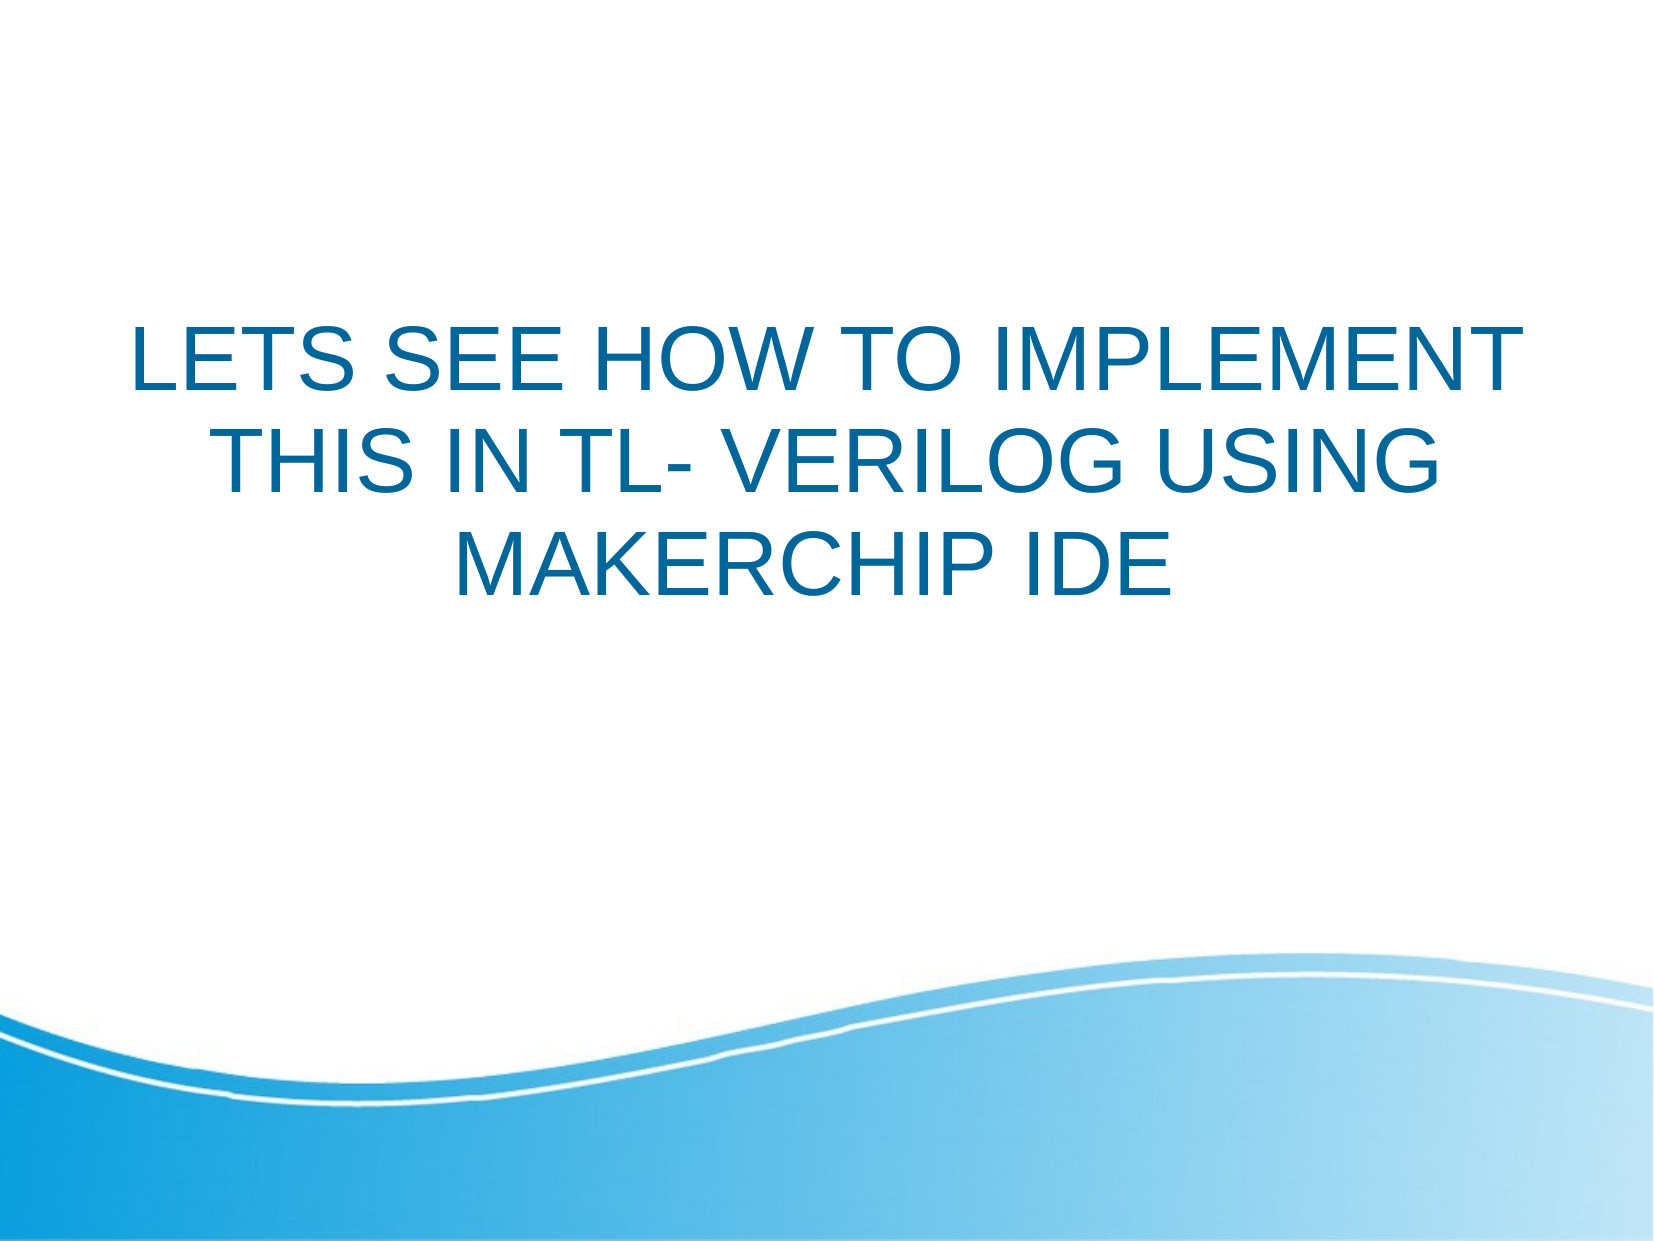

# LETS SEE HOW TO IMPLEMENT THIS IN TL- VERILOG USING MAKERCHIP IDE